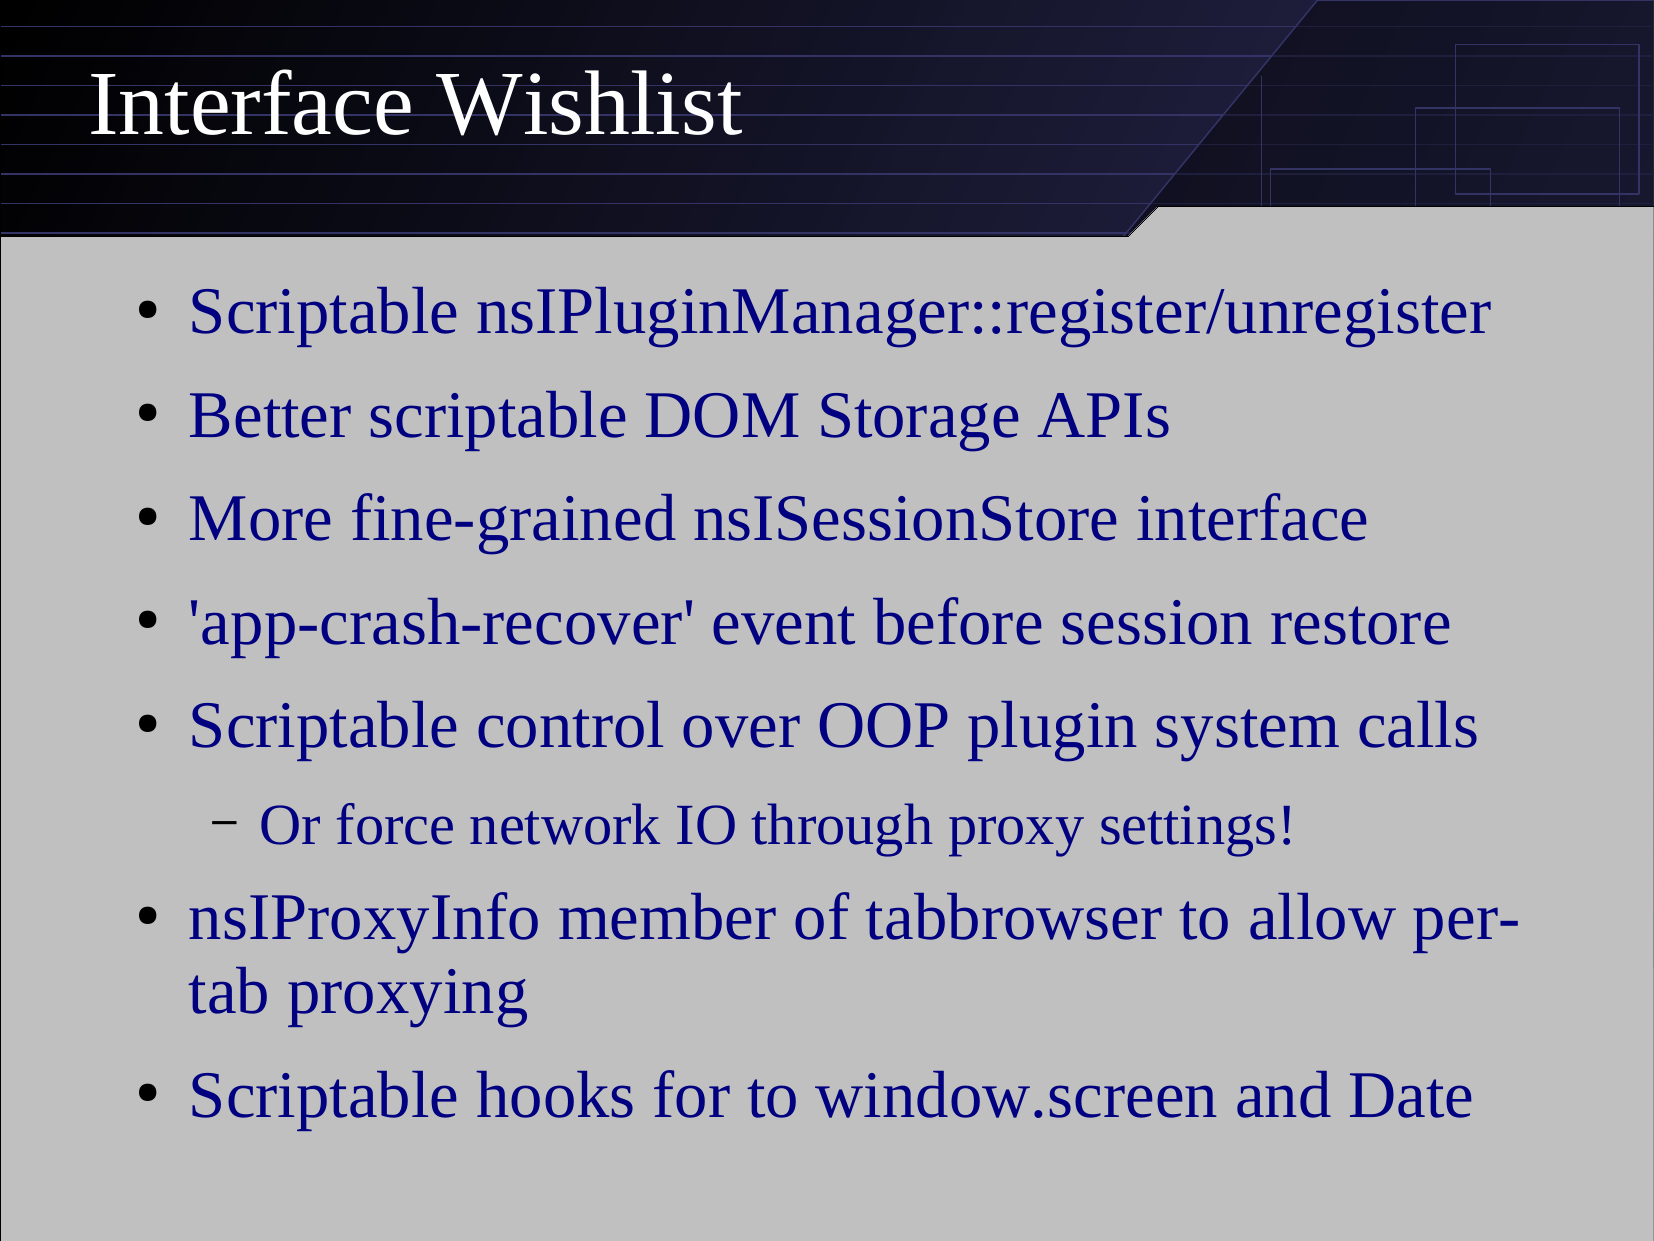

# Interface Wishlist
Scriptable nsIPluginManager::register/unregister
Better scriptable DOM Storage APIs
More fine-grained nsISessionStore interface
'app-crash-recover' event before session restore
Scriptable control over OOP plugin system calls
Or force network IO through proxy settings!
nsIProxyInfo member of tabbrowser to allow per-tab proxying
Scriptable hooks for to window.screen and Date